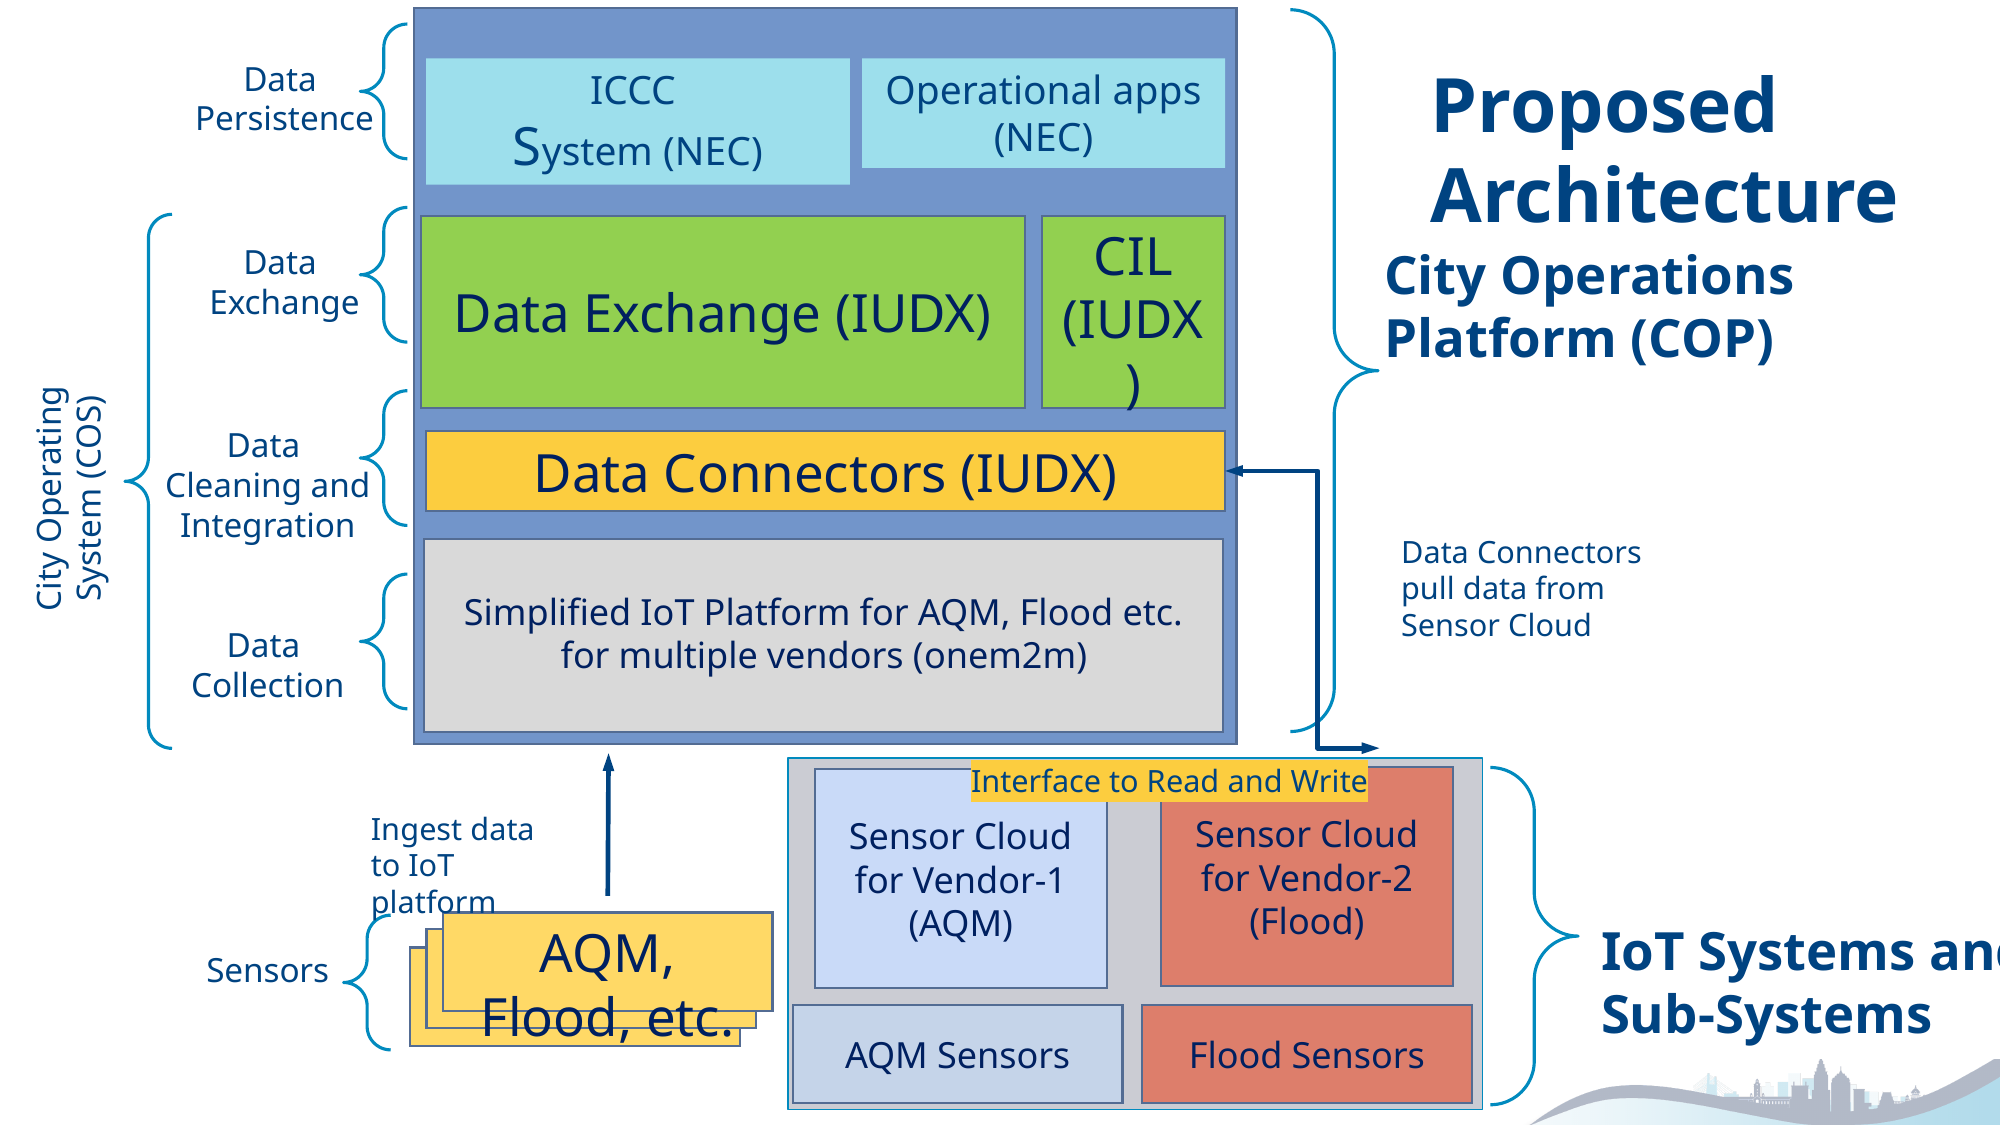

Proposed Architecture
Data
Persistence
ICCC
System (NEC)
Operational apps (NEC)
Data Exchange (IUDX)
CIL (IUDX)
Data
Exchange
City Operations Platform (COP)
Data
Cleaning and Integration
Data Connectors (IUDX)
City Operating System (COS)
Data Connectors pull data from Sensor Cloud
Simplified IoT Platform for AQM, Flood etc. for multiple vendors (onem2m)
Data
Collection
Interface to Read and Write
Sensor Cloud for Vendor-2 (Flood)
Sensor Cloud for Vendor-1 (AQM)
Ingest data to IoT platform
IoT Systems and Sub-Systems
AQM, Flood, etc.
Sensors
Vendor - 1
Vendor - 1
AQM Sensors
Flood Sensors